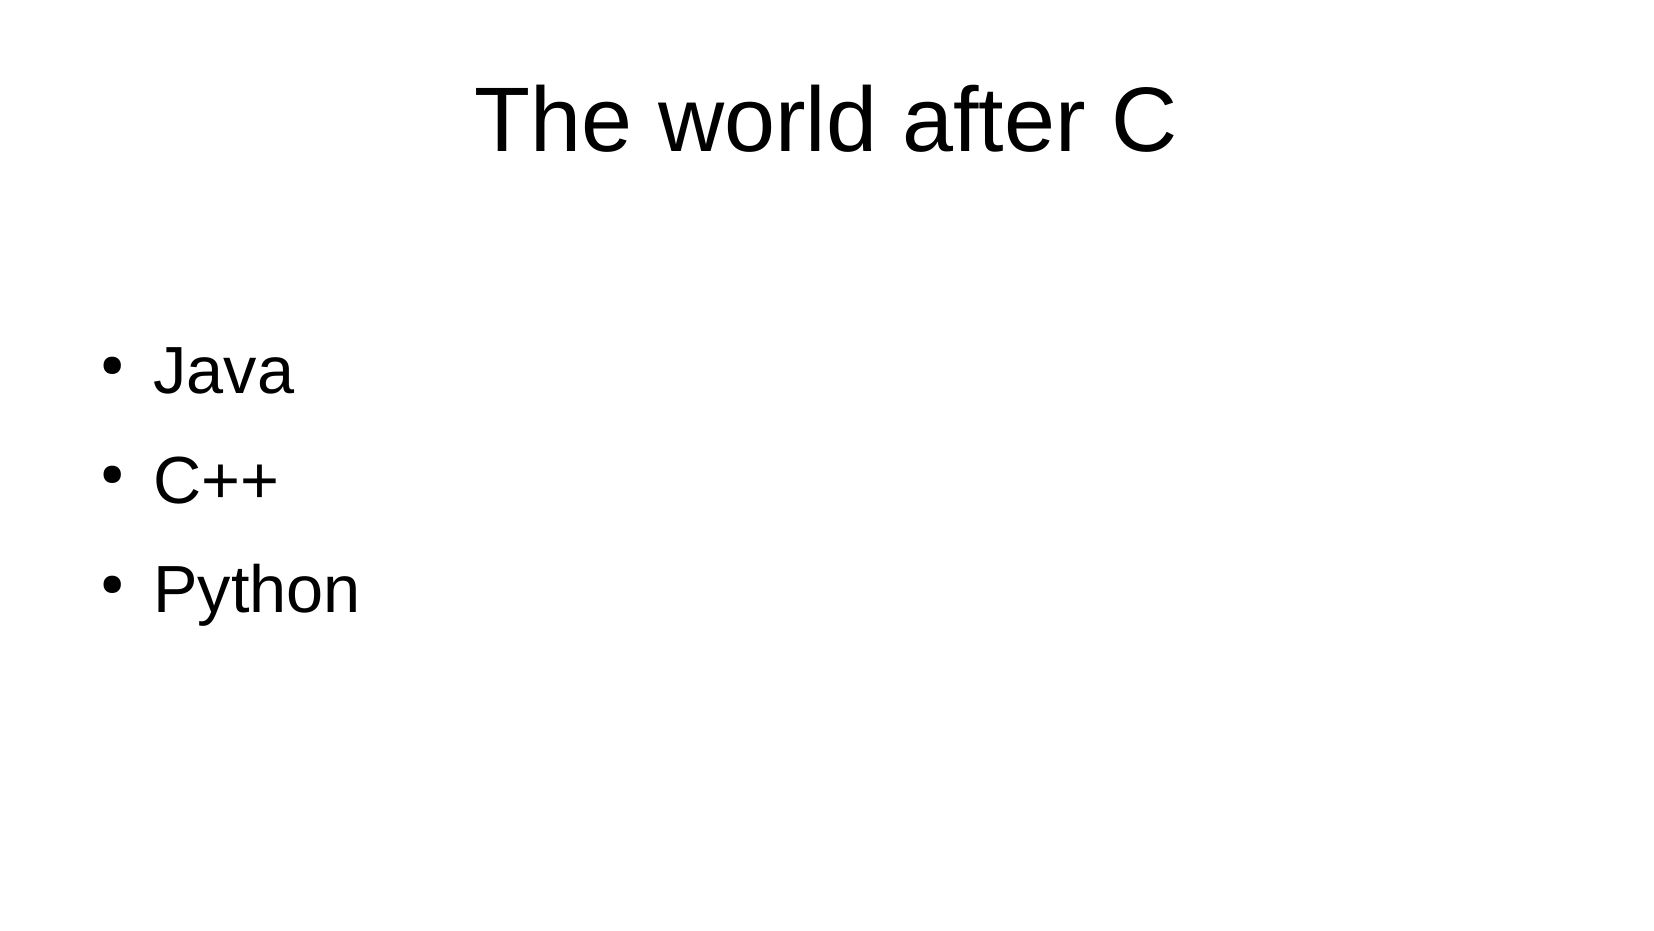

# The world after C
Java
C++
Python